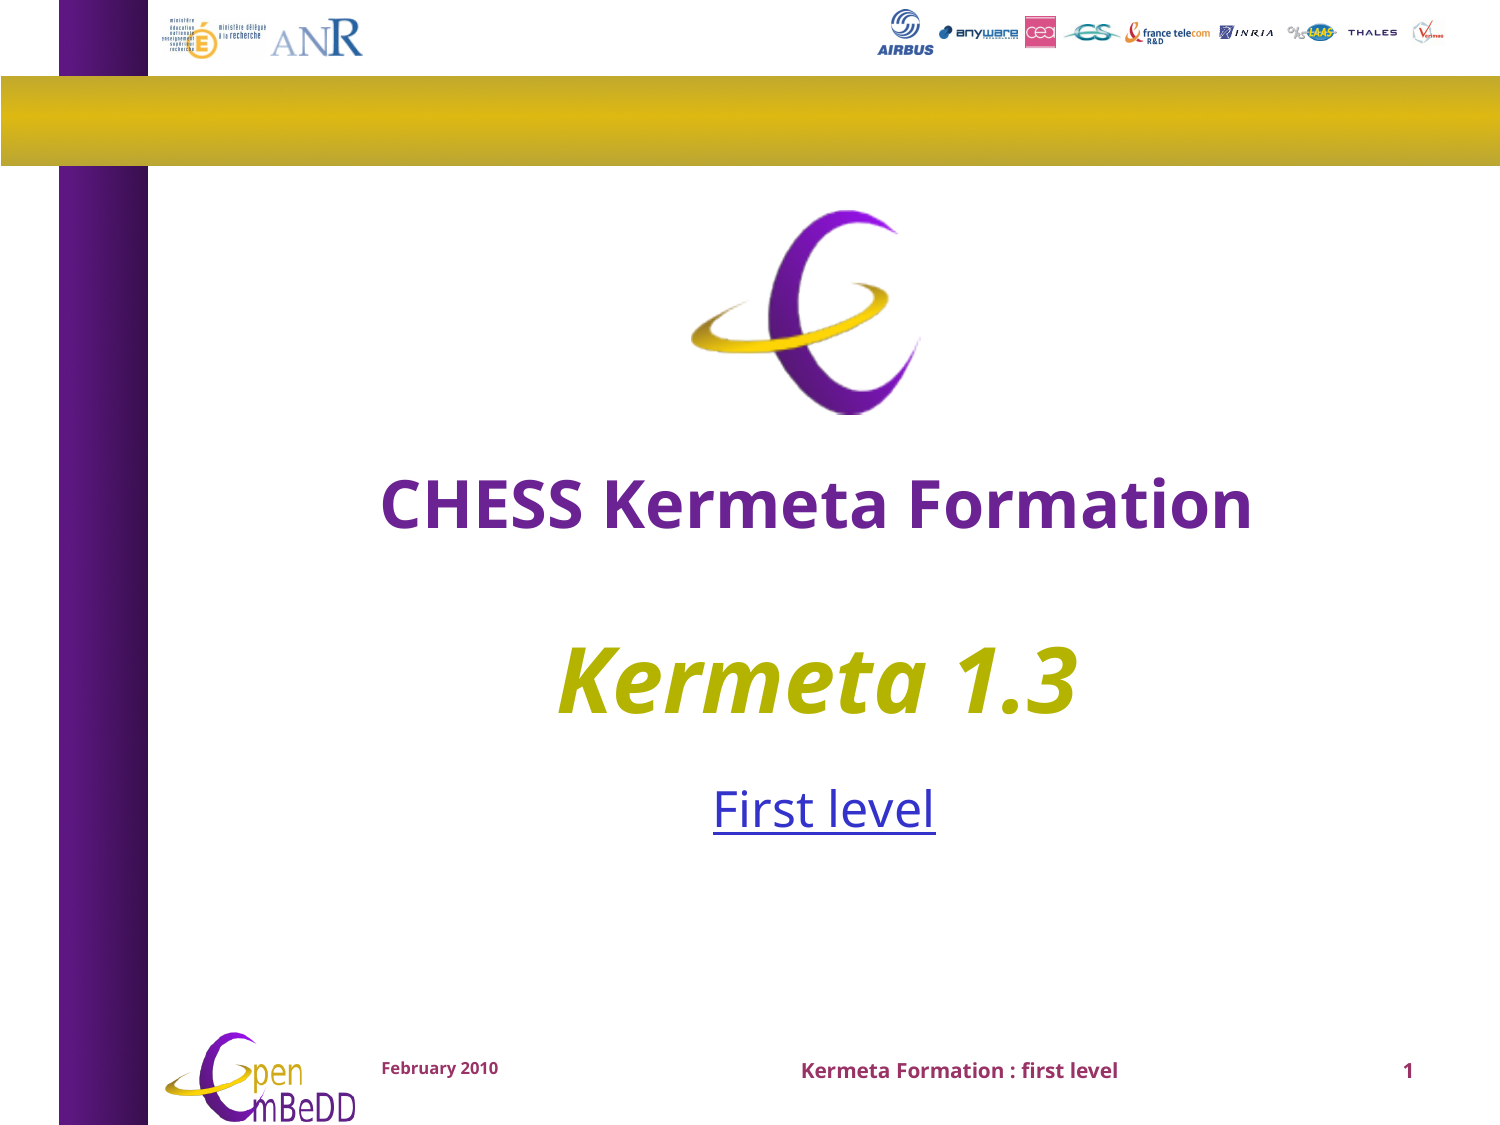

# CHESS Kermeta Formation Kermeta 1.3
First level
Kermeta Formation : first level
February 2010